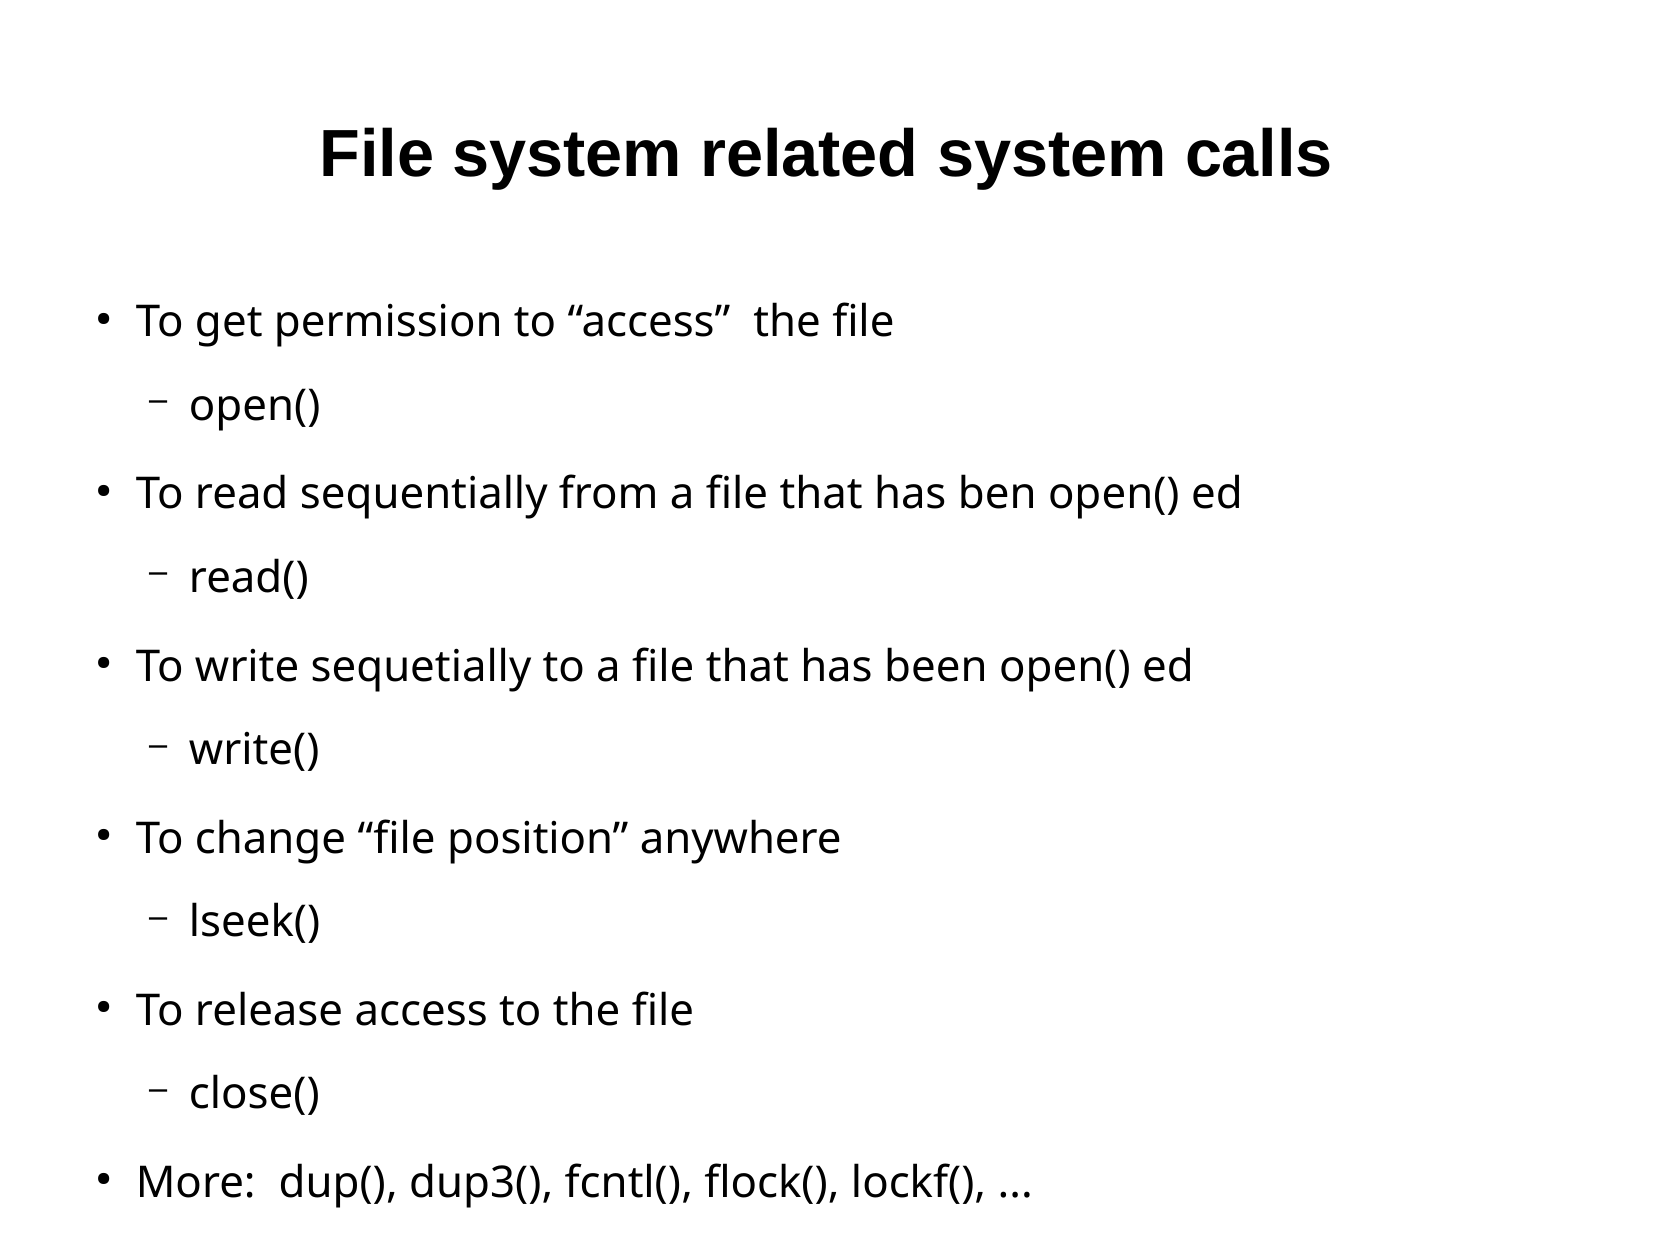

# File system related system calls
To get permission to “access” the file
open()
To read sequentially from a file that has ben open() ed
read()
To write sequetially to a file that has been open() ed
write()
To change “file position” anywhere
lseek()
To release access to the file
close()
More: dup(), dup3(), fcntl(), flock(), lockf(), ...